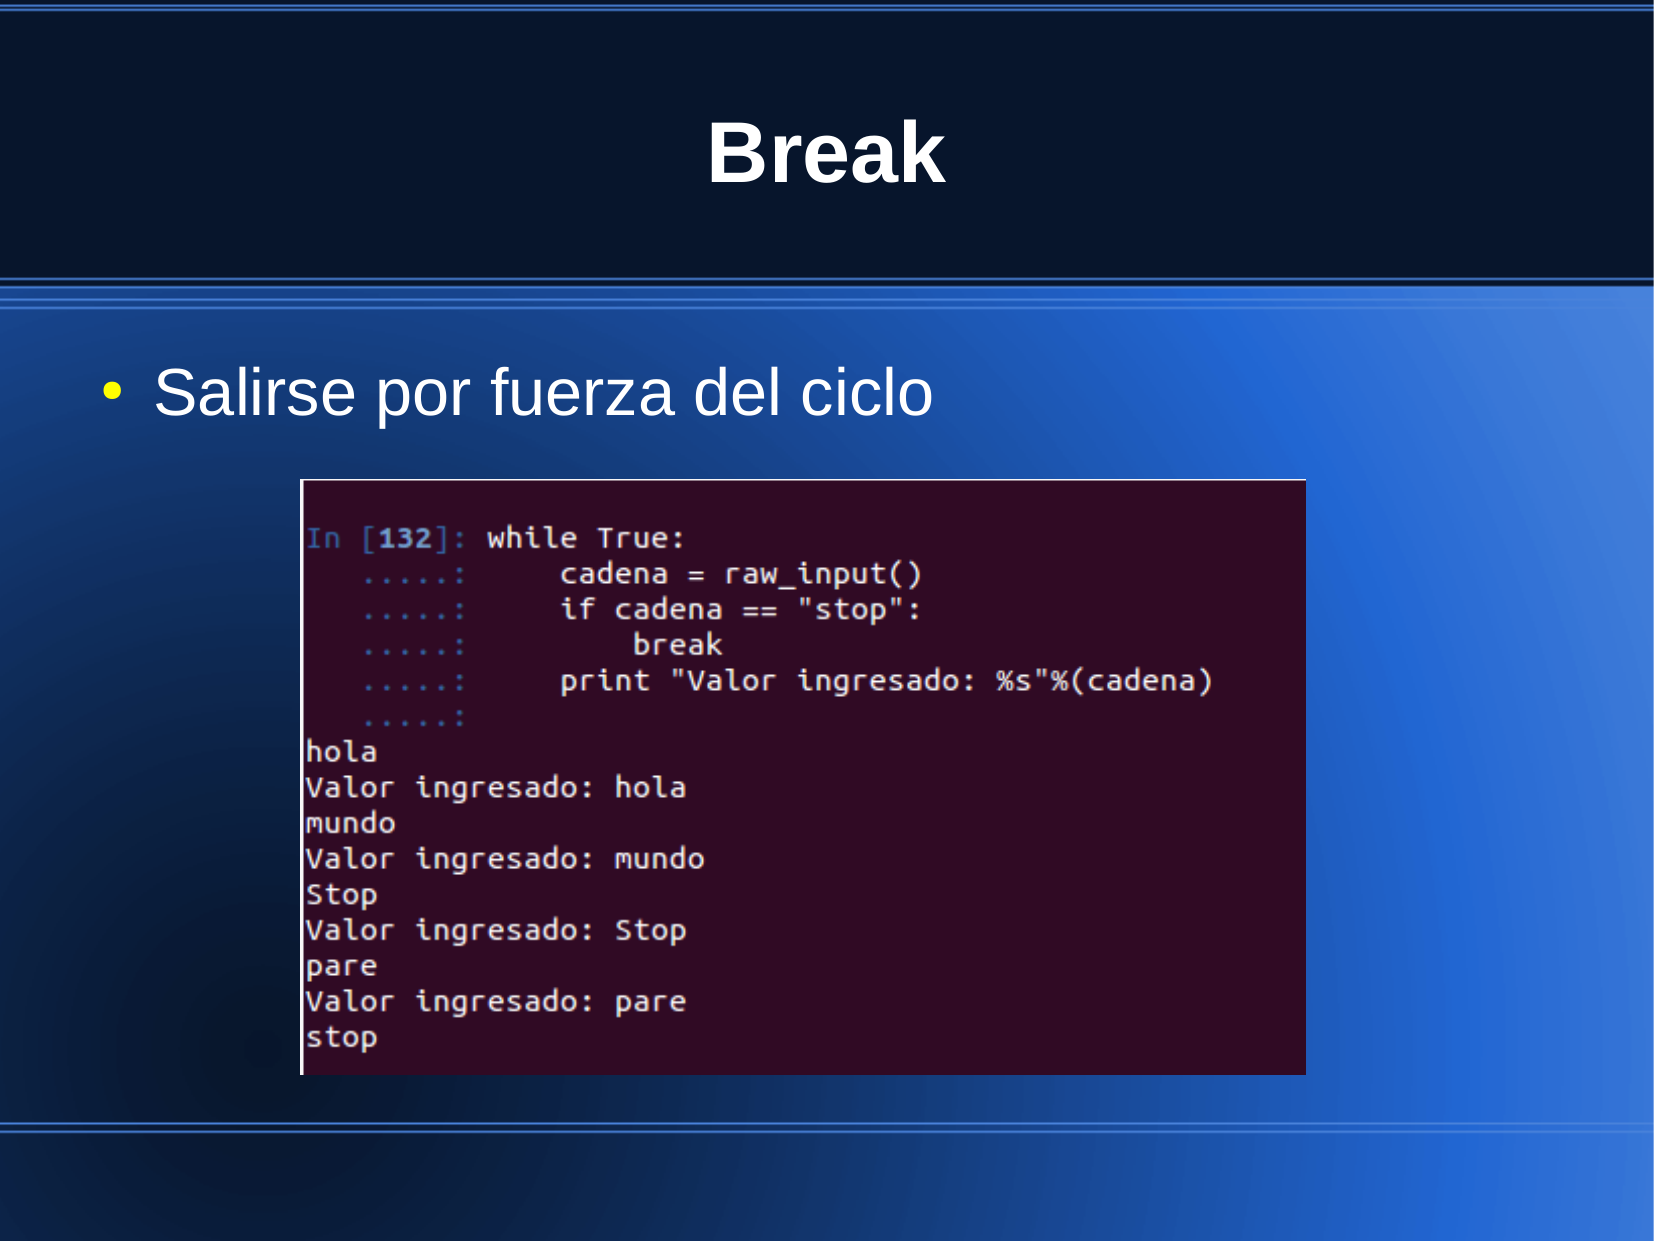

# Break
Salirse por fuerza del ciclo